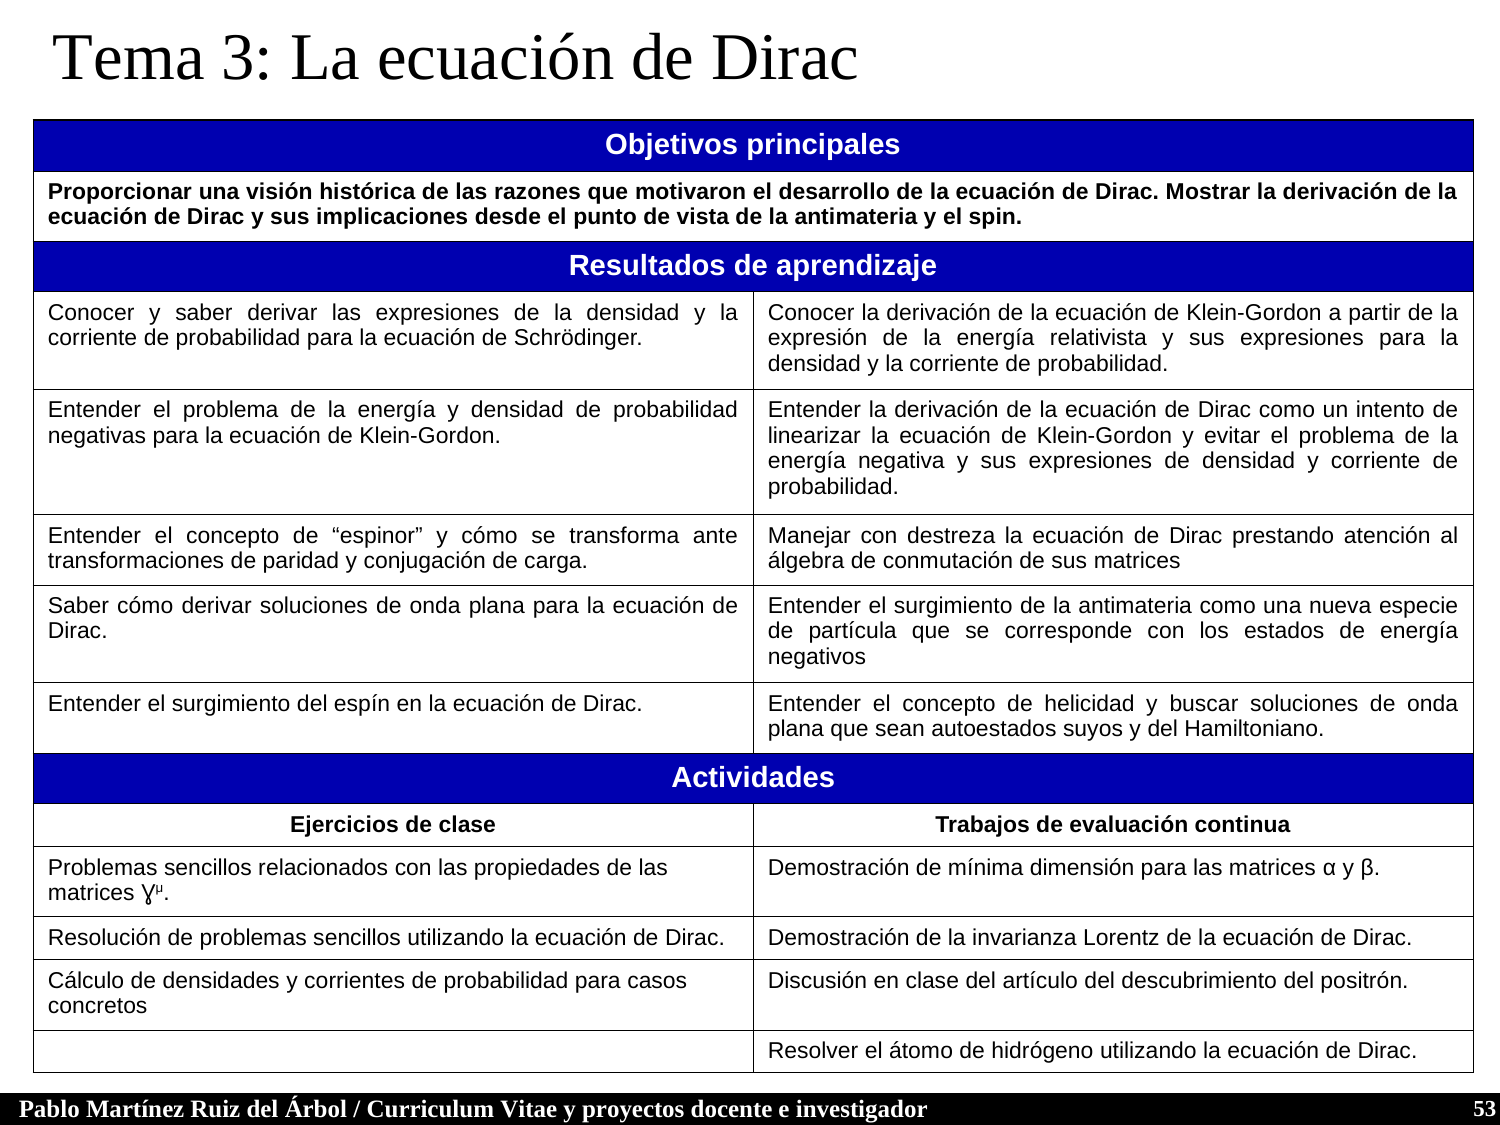

Tema 3: La ecuación de Dirac
| Objetivos principales | |
| --- | --- |
| Proporcionar una visión histórica de las razones que motivaron el desarrollo de la ecuación de Dirac. Mostrar la derivación de la ecuación de Dirac y sus implicaciones desde el punto de vista de la antimateria y el spin. | |
| Resultados de aprendizaje | |
| Conocer y saber derivar las expresiones de la densidad y la corriente de probabilidad para la ecuación de Schrödinger. | Conocer la derivación de la ecuación de Klein-Gordon a partir de la expresión de la energía relativista y sus expresiones para la densidad y la corriente de probabilidad. |
| Entender el problema de la energía y densidad de probabilidad negativas para la ecuación de Klein-Gordon. | Entender la derivación de la ecuación de Dirac como un intento de linearizar la ecuación de Klein-Gordon y evitar el problema de la energía negativa y sus expresiones de densidad y corriente de probabilidad. |
| Entender el concepto de “espinor” y cómo se transforma ante transformaciones de paridad y conjugación de carga. | Manejar con destreza la ecuación de Dirac prestando atención al álgebra de conmutación de sus matrices |
| Saber cómo derivar soluciones de onda plana para la ecuación de Dirac. | Entender el surgimiento de la antimateria como una nueva especie de partícula que se corresponde con los estados de energía negativos |
| Entender el surgimiento del espín en la ecuación de Dirac. | Entender el concepto de helicidad y buscar soluciones de onda plana que sean autoestados suyos y del Hamiltoniano. |
| Actividades | |
| Ejercicios de clase | Trabajos de evaluación continua |
| Problemas sencillos relacionados con las propiedades de las matrices Ɣμ. | Demostración de mínima dimensión para las matrices α y β. |
| Resolución de problemas sencillos utilizando la ecuación de Dirac. | Demostración de la invarianza Lorentz de la ecuación de Dirac. |
| Cálculo de densidades y corrientes de probabilidad para casos concretos | Discusión en clase del artículo del descubrimiento del positrón. |
| | Resolver el átomo de hidrógeno utilizando la ecuación de Dirac. |
53